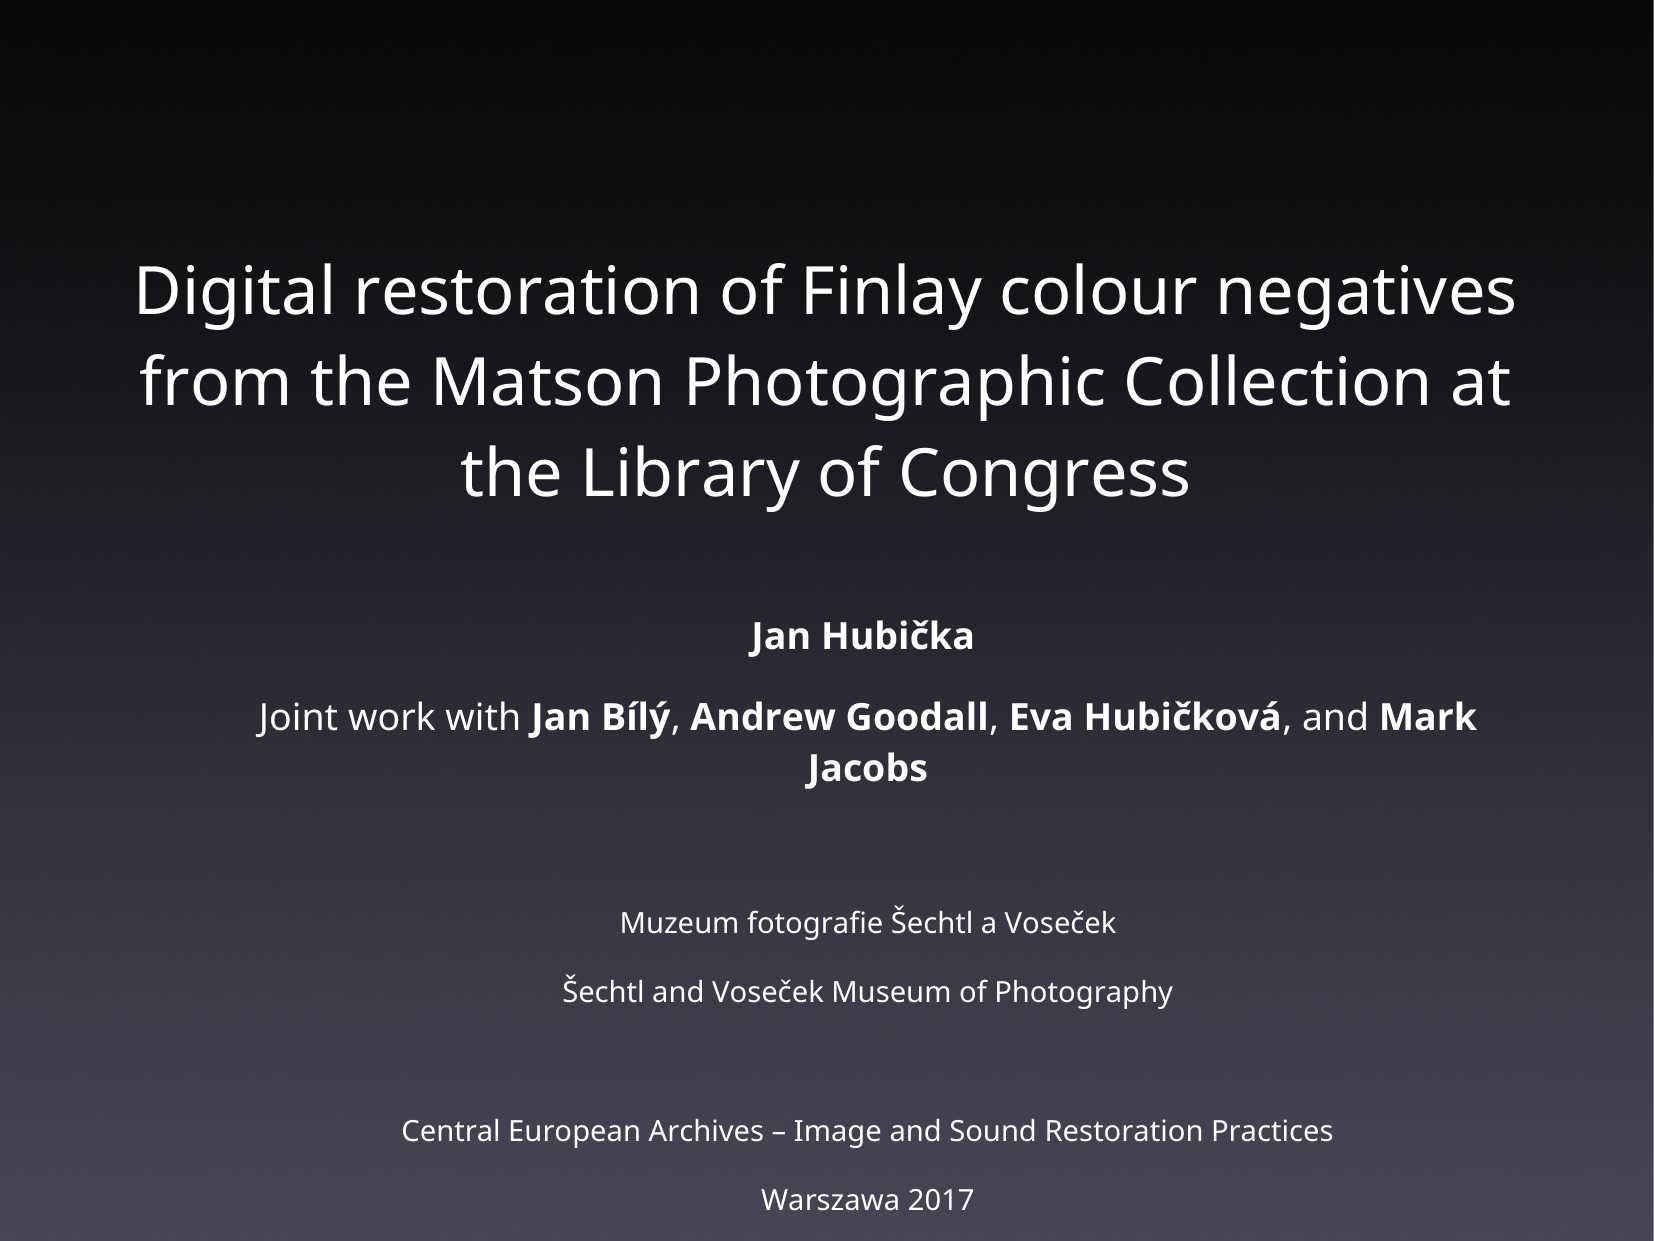

# Digital restoration of Finlay colour negatives from the Matson Photographic Collection at the Library of Congress
Jan Hubička
Joint work with Jan Bílý, Andrew Goodall, Eva Hubičková, and Mark Jacobs
Muzeum fotografie Šechtl a Voseček
Šechtl and Voseček Museum of Photography
Central European Archives – Image and Sound Restoration Practices
Warszawa 2017